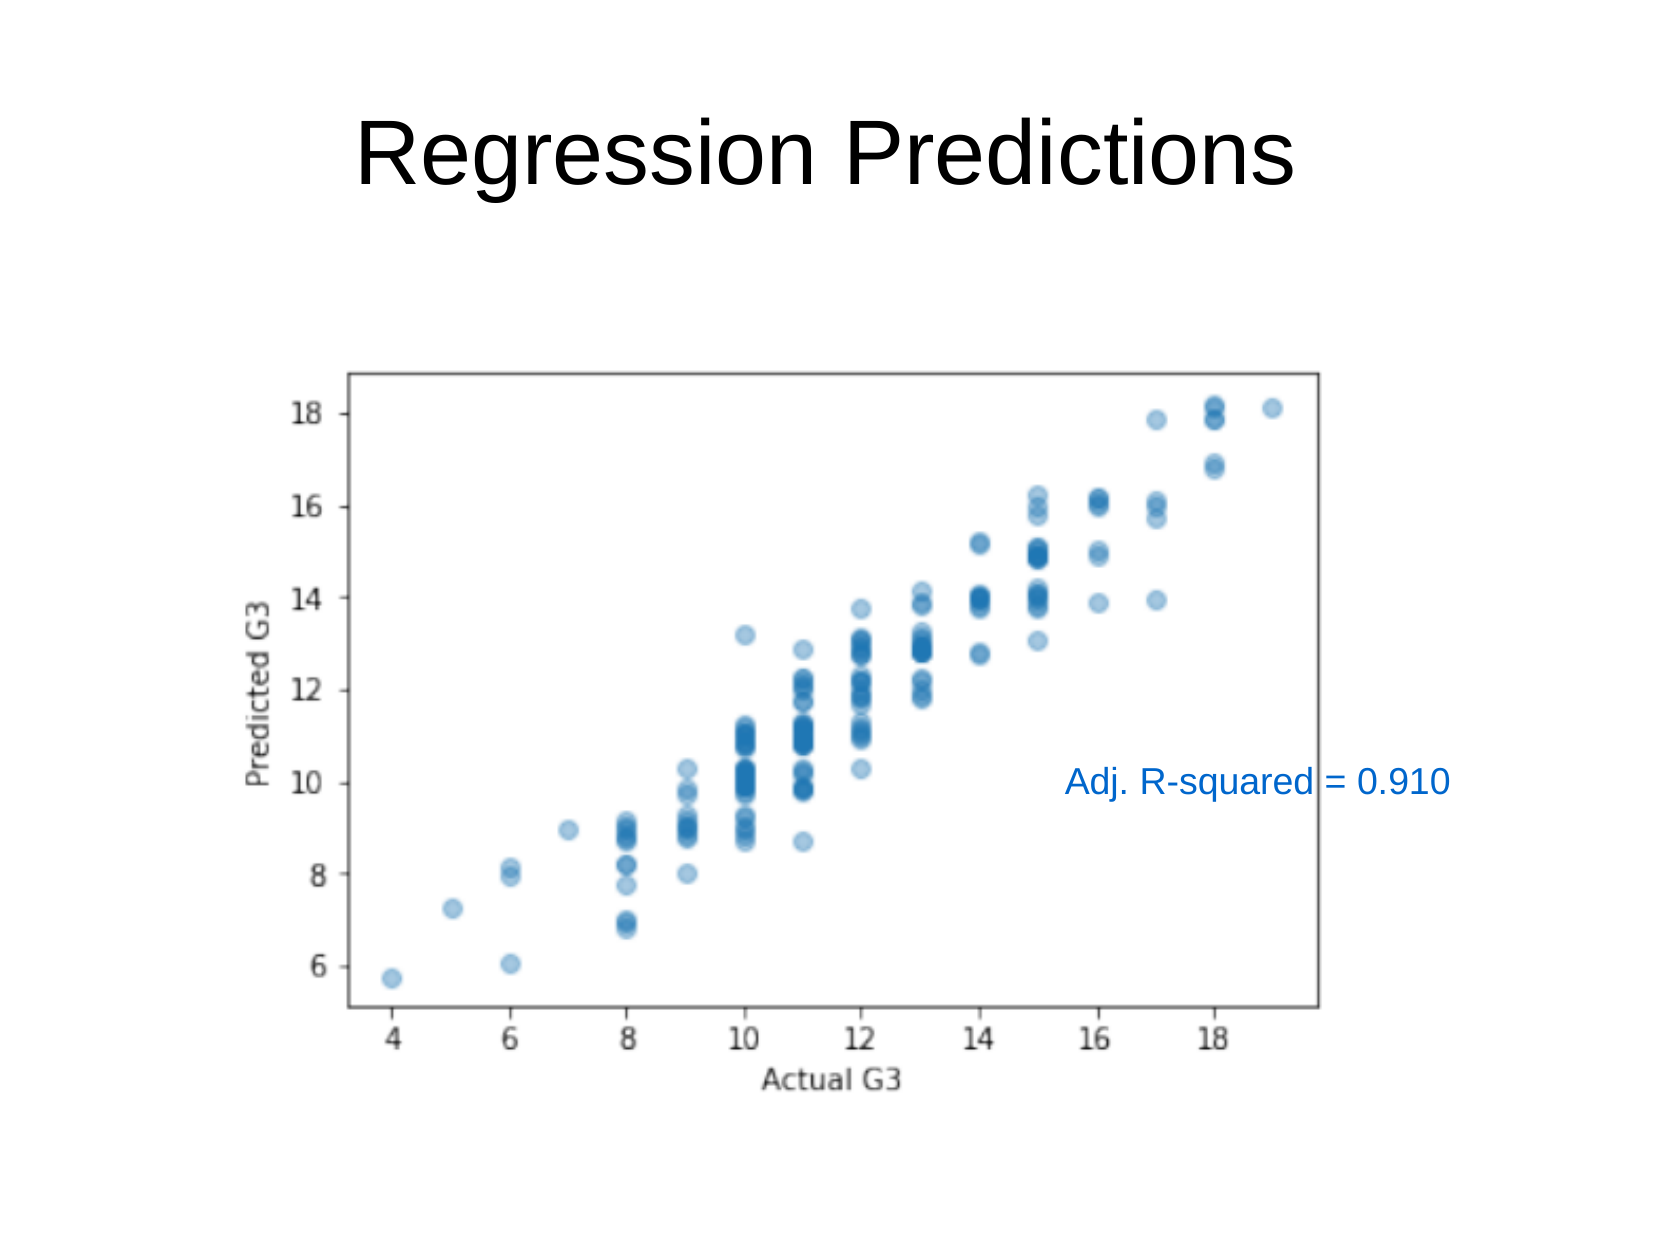

# Regression Predictions
Adj. R-squared = 0.910